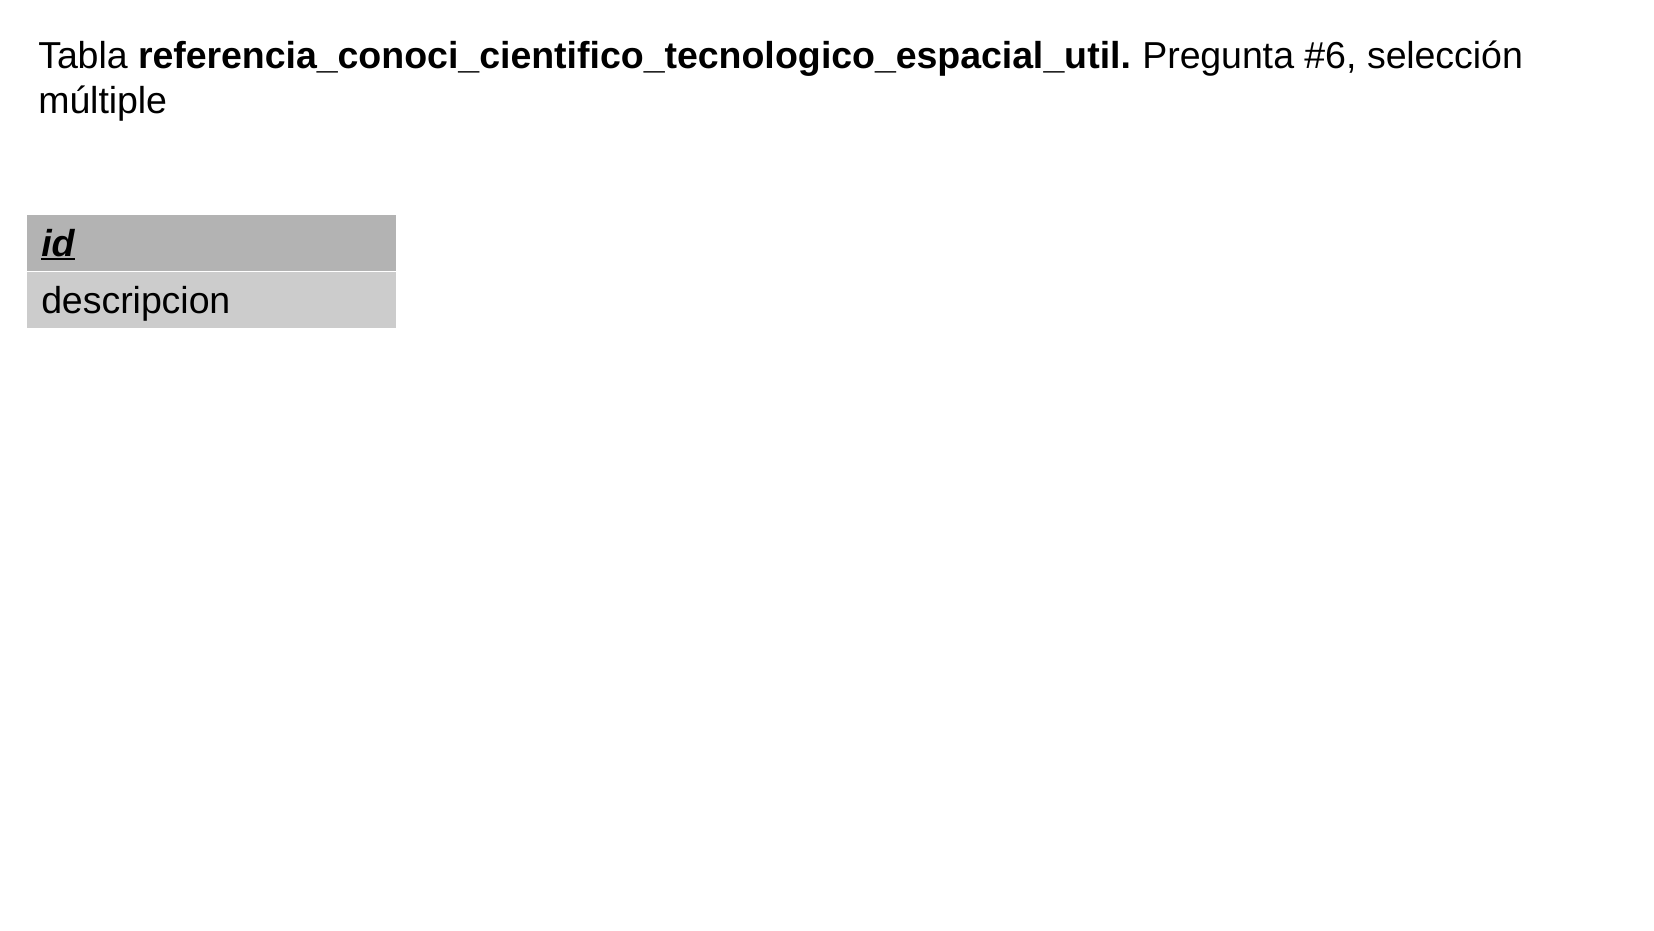

Tabla referencia_conoci_cientifico_tecnologico_espacial_util. Pregunta #6, selección múltiple
| id |
| --- |
| descripcion |